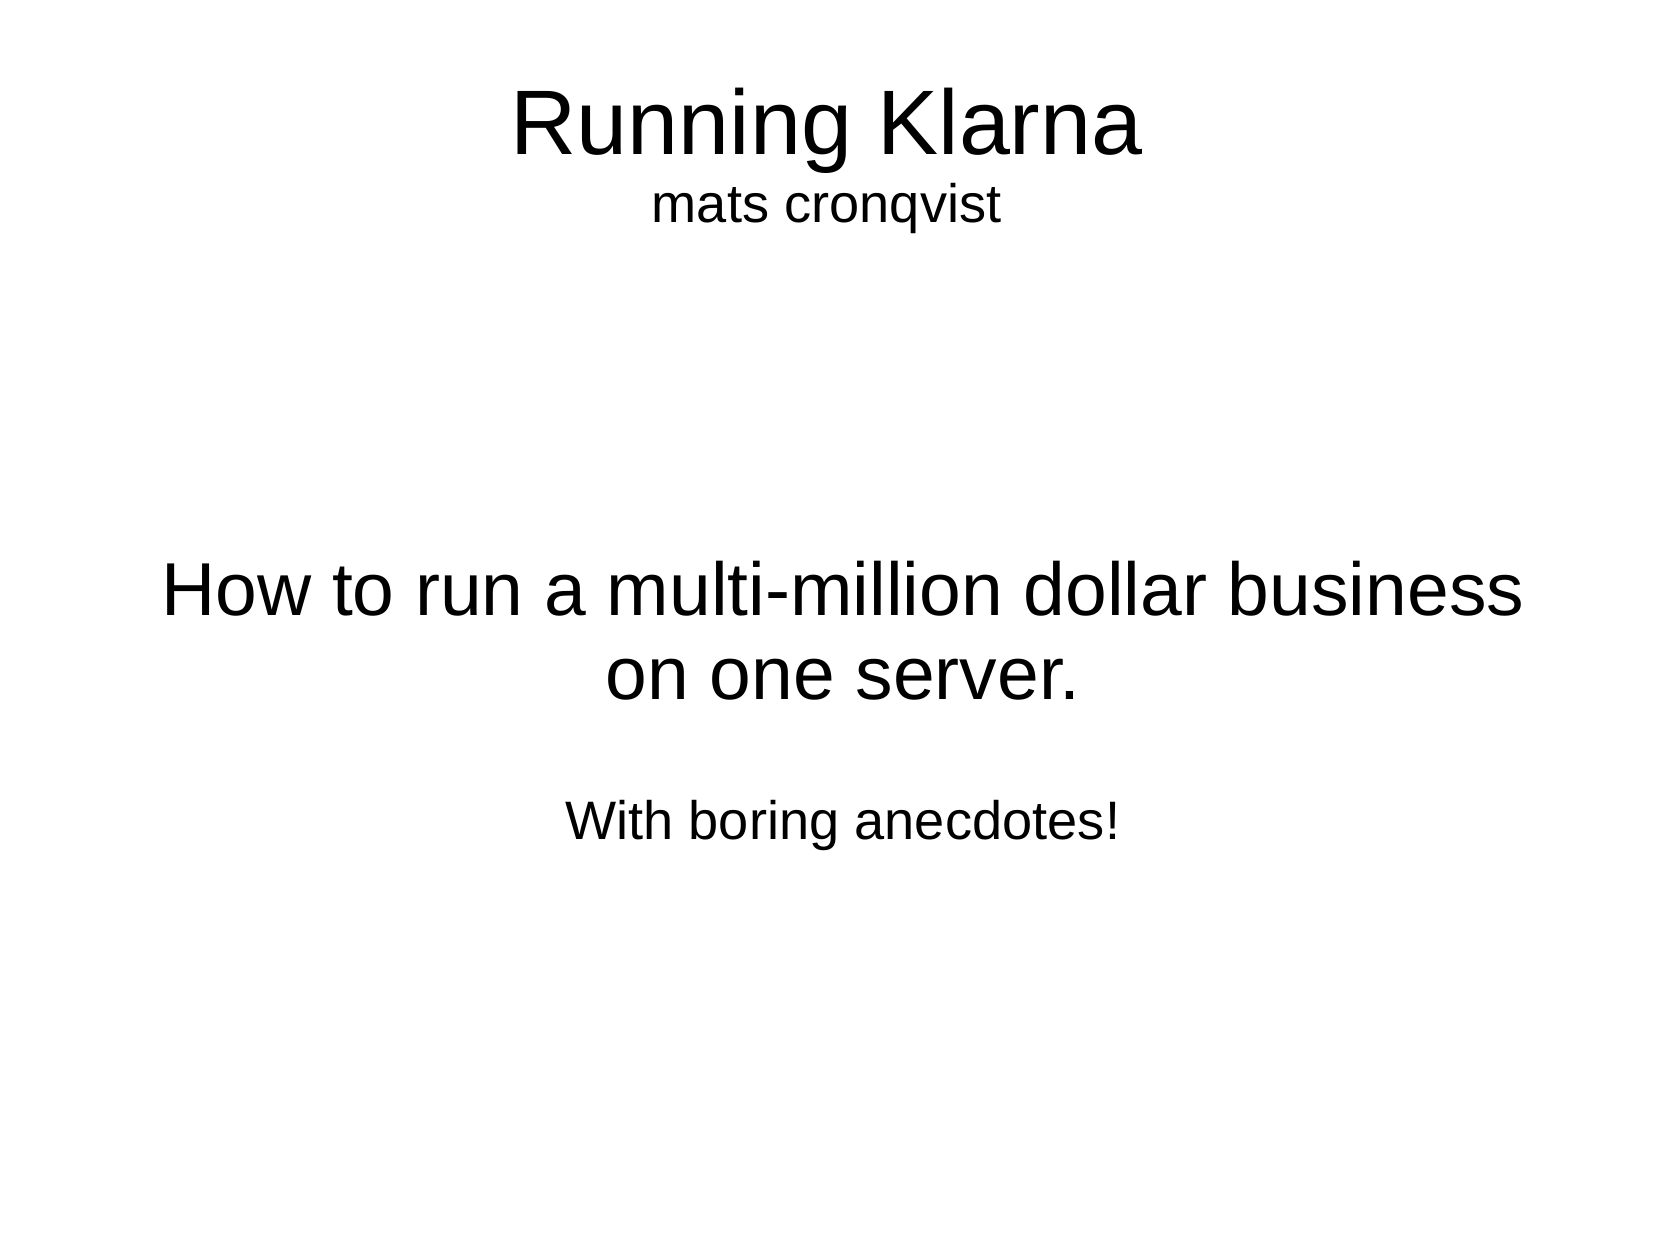

# Running Klarna mats cronqvist
How to run a multi-million dollar business on one server.
With boring anecdotes!